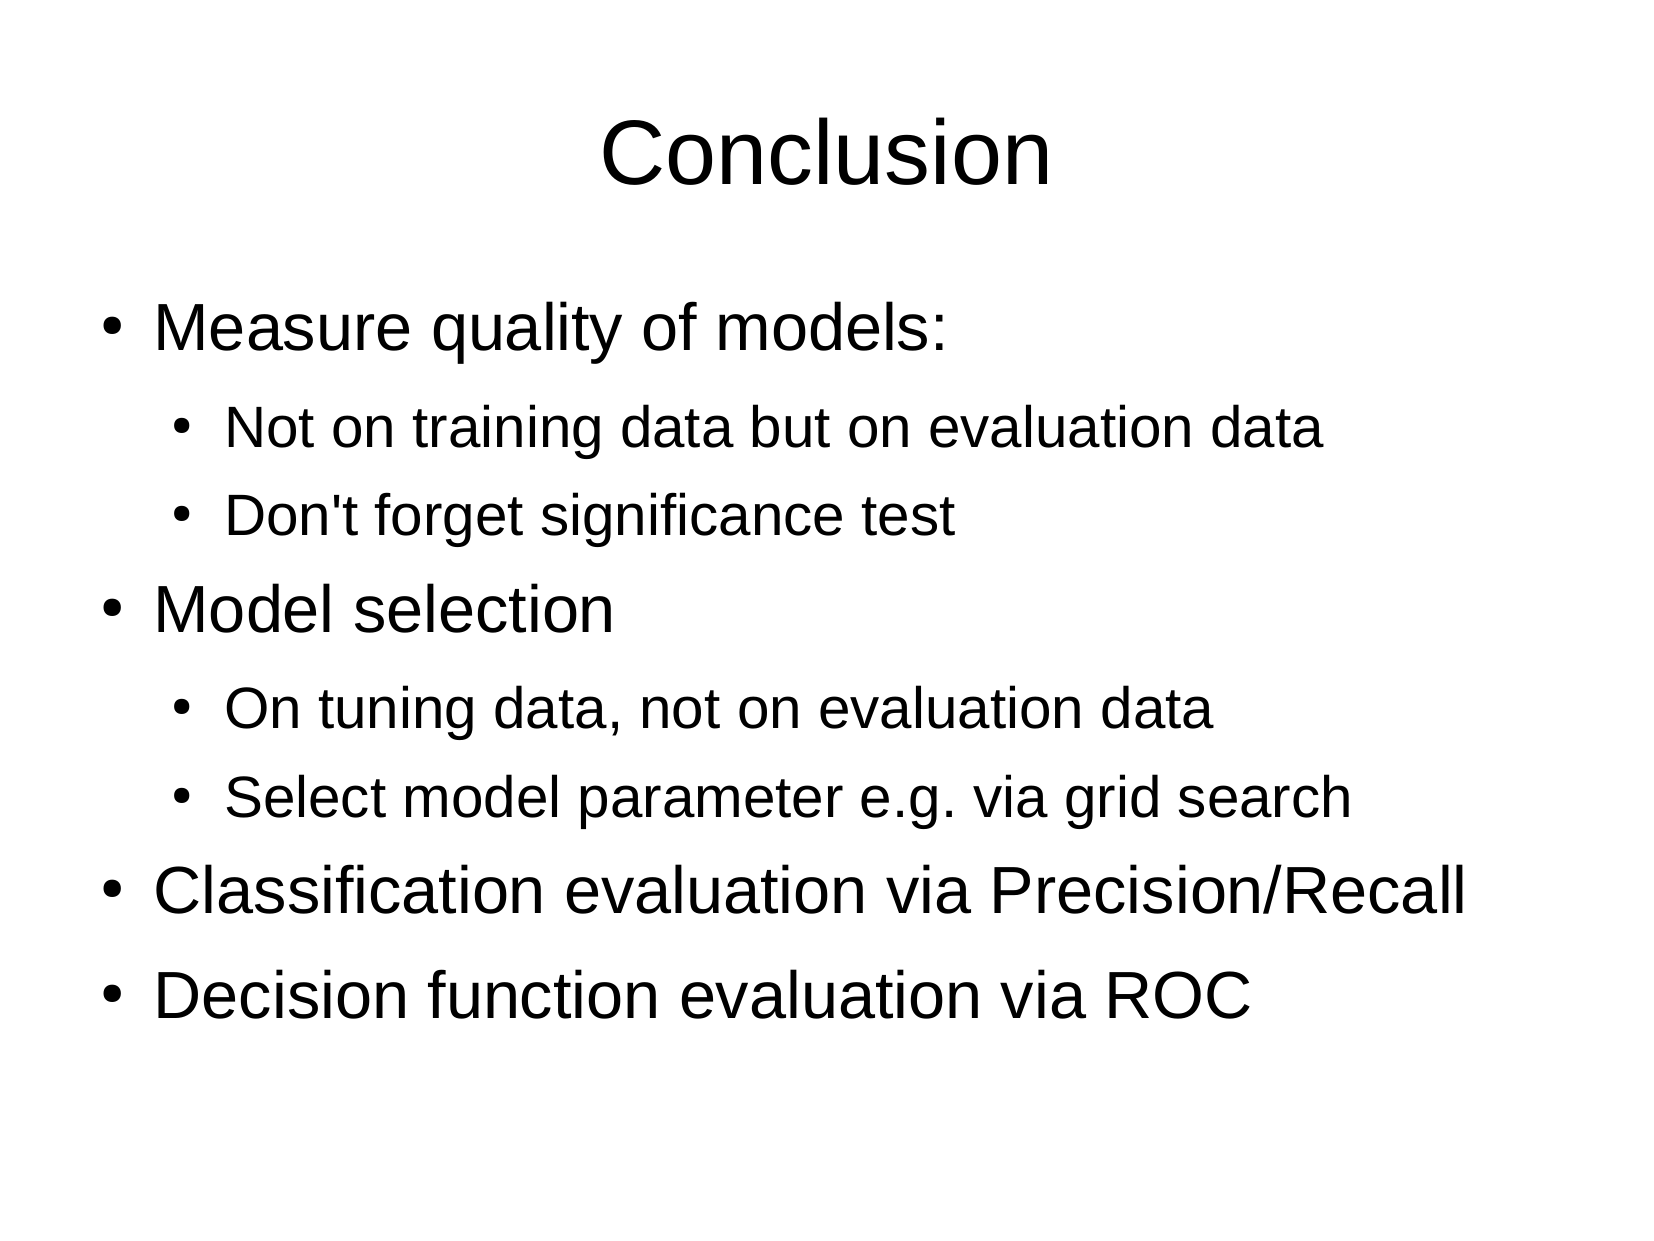

# Conclusion
Measure quality of models:
Not on training data but on evaluation data
Don't forget significance test
Model selection
On tuning data, not on evaluation data
Select model parameter e.g. via grid search
Classification evaluation via Precision/Recall
Decision function evaluation via ROC